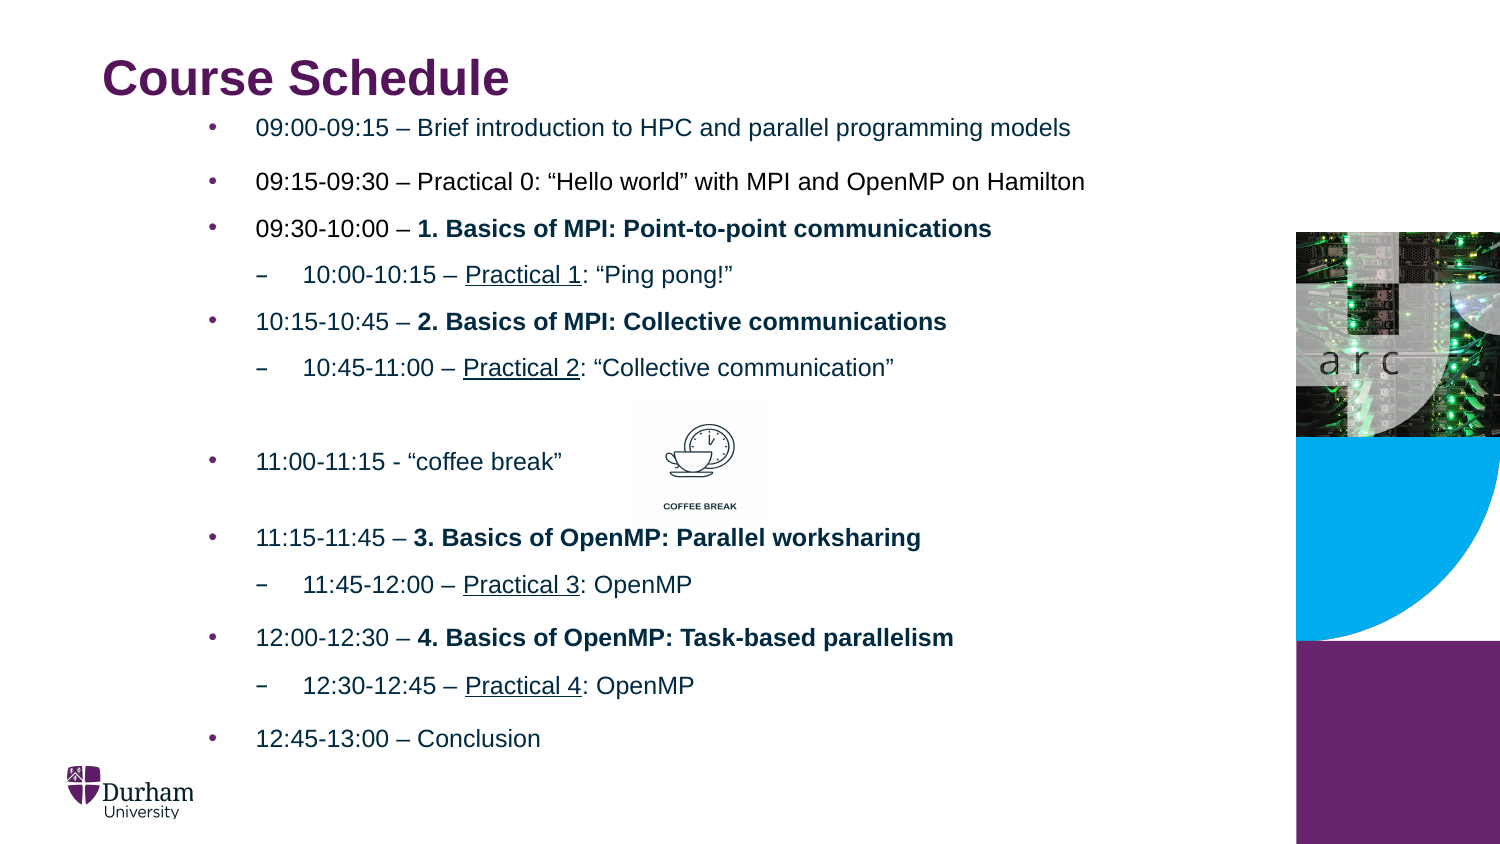

Course Schedule
# 09:00-09:15 – Brief introduction to HPC and parallel programming models
09:15-09:30 – Practical 0: “Hello world” with MPI and OpenMP on Hamilton
09:30-10:00 – 1. Basics of MPI: Point-to-point communications
10:00-10:15 – Practical 1: “Ping pong!”
10:15-10:45 – 2. Basics of MPI: Collective communications
10:45-11:00 – Practical 2: “Collective communication”
11:00-11:15 - “coffee break”
11:15-11:45 – 3. Basics of OpenMP: Parallel worksharing
11:45-12:00 – Practical 3: OpenMP
12:00-12:30 – 4. Basics of OpenMP: Task-based parallelism
12:30-12:45 – Practical 4: OpenMP
12:45-13:00 – Conclusion